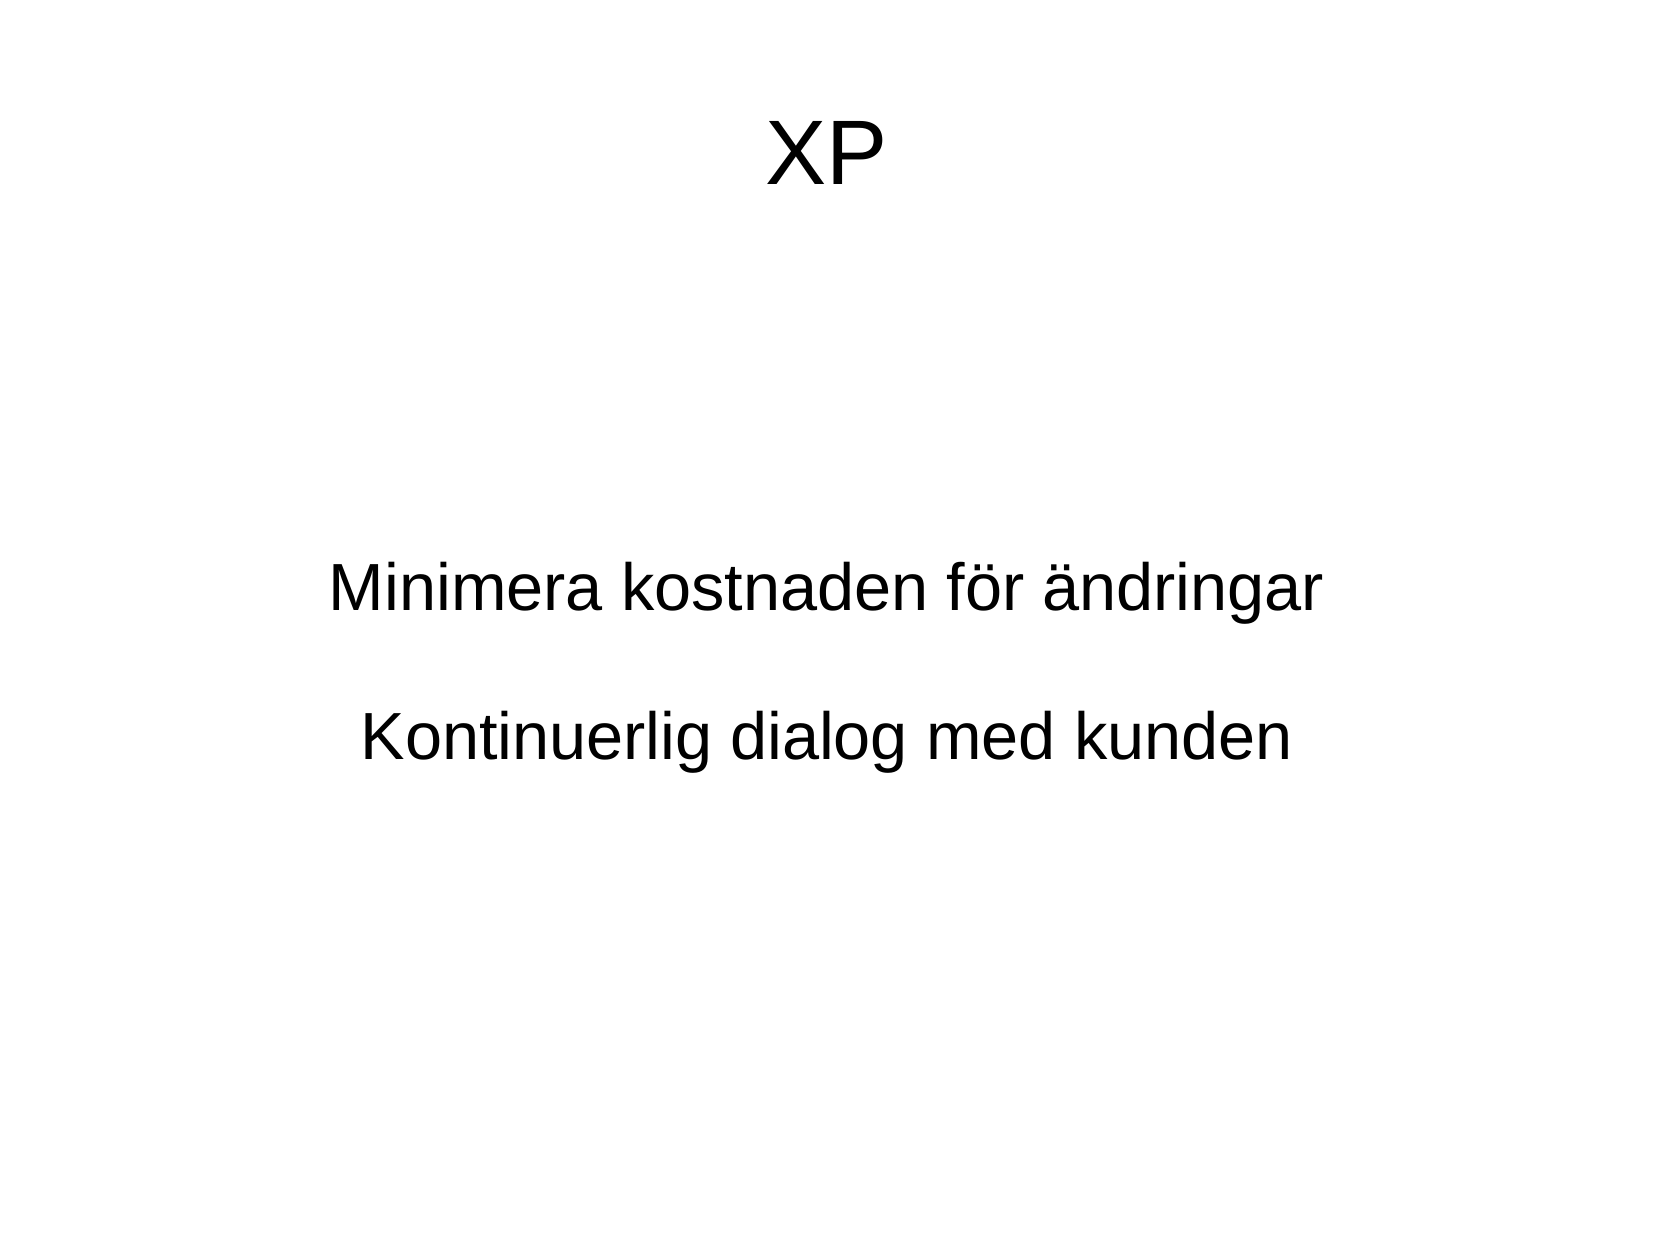

# XP
Minimera kostnaden för ändringar
Kontinuerlig dialog med kunden